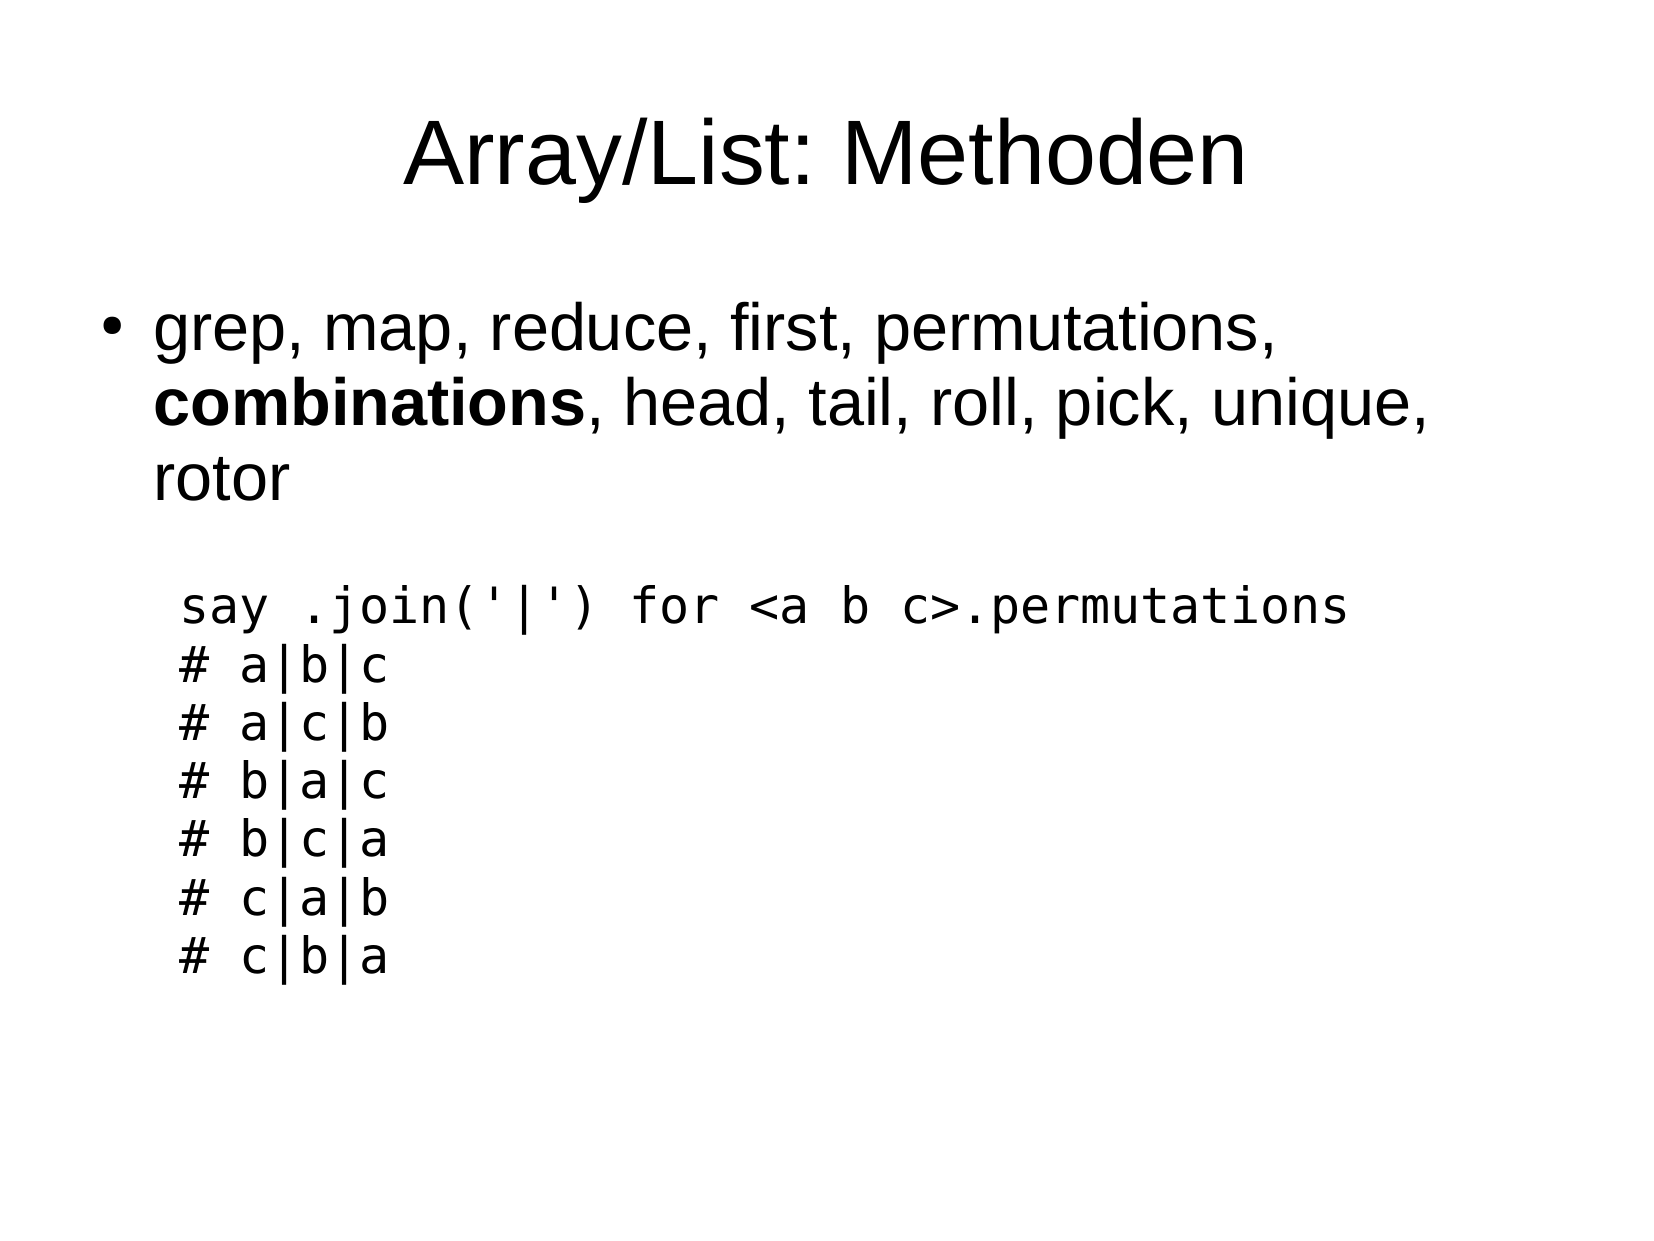

# Array/List: Methoden
grep, map, reduce, first, permutations, combinations, head, tail, roll, pick, unique, rotor
say .join('|') for <a b c>.permutations
# a|b|c
# a|c|b
# b|a|c
# b|c|a
# c|a|b
# c|b|a